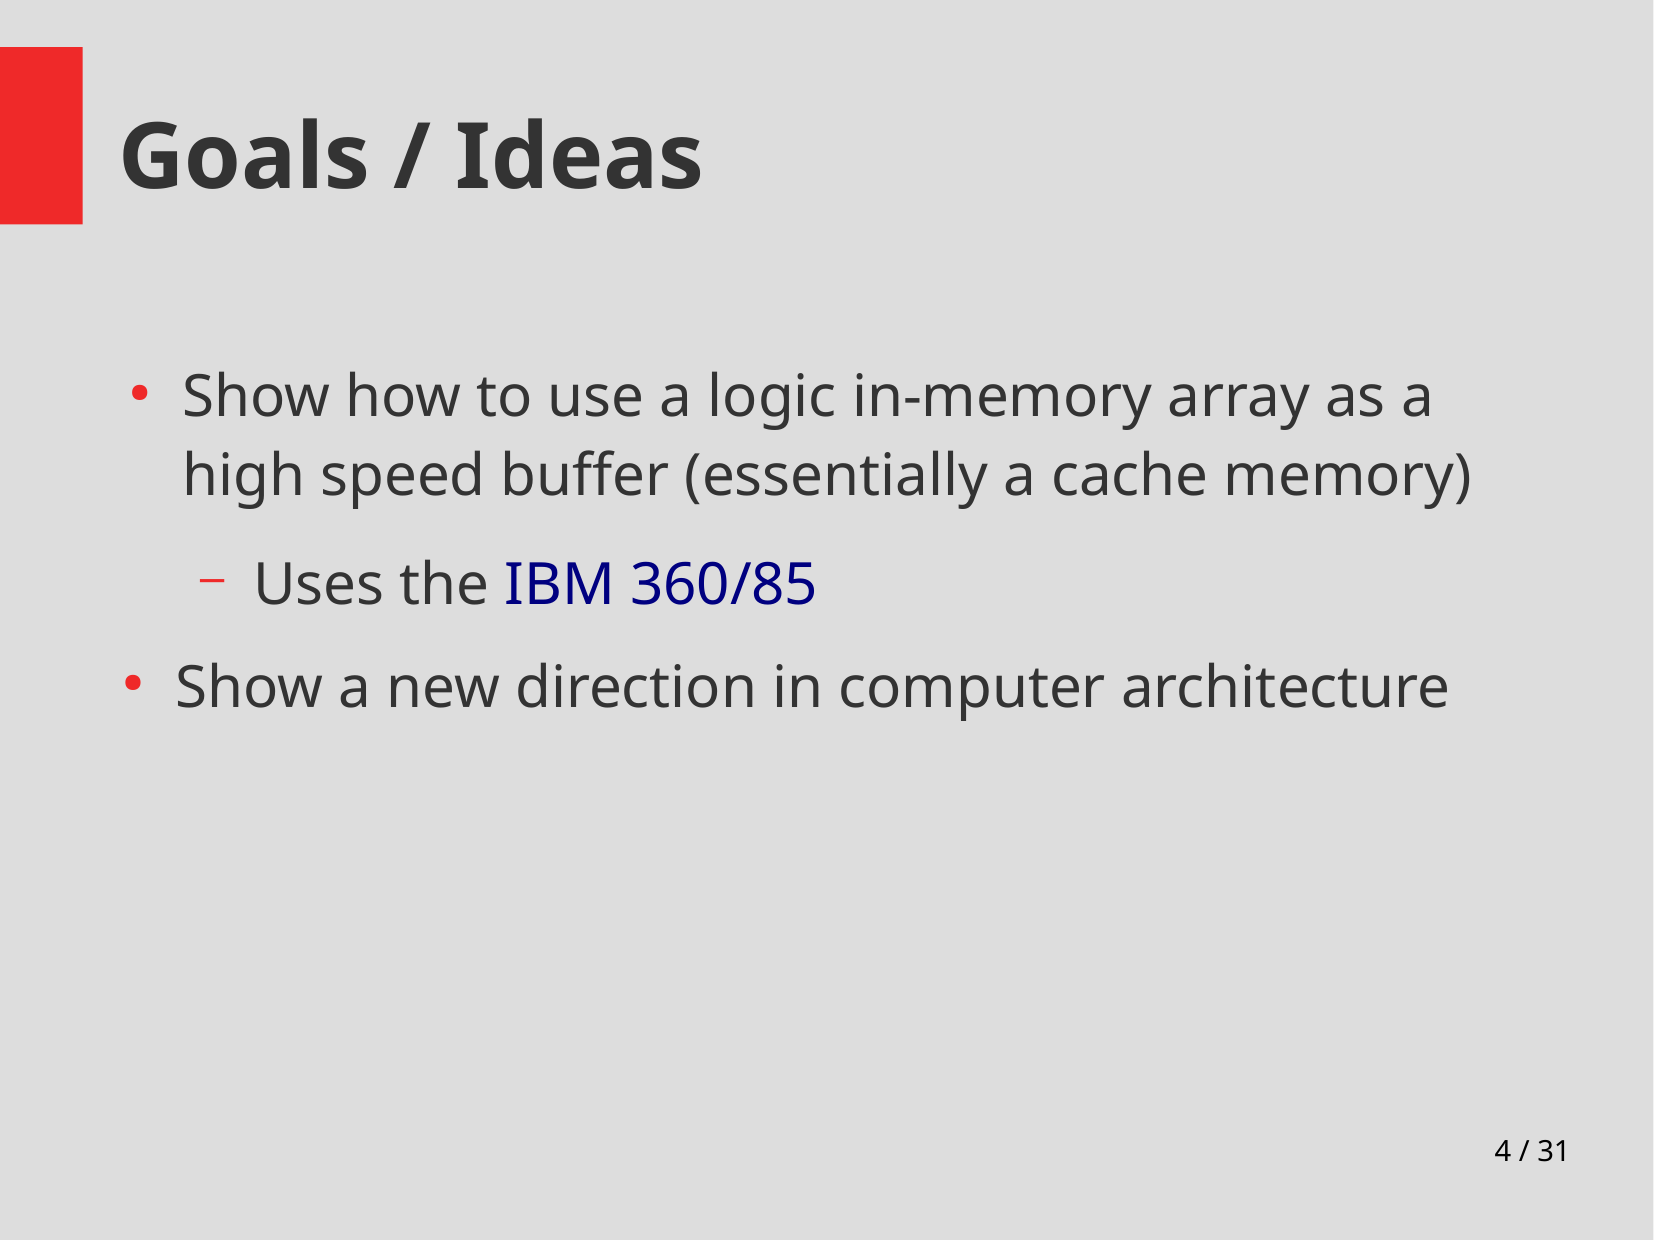

# Goals / Ideas
Show how to use a logic in-memory array as a high speed buffer (essentially a cache memory)
Uses the IBM 360/85
Show a new direction in computer architecture
4